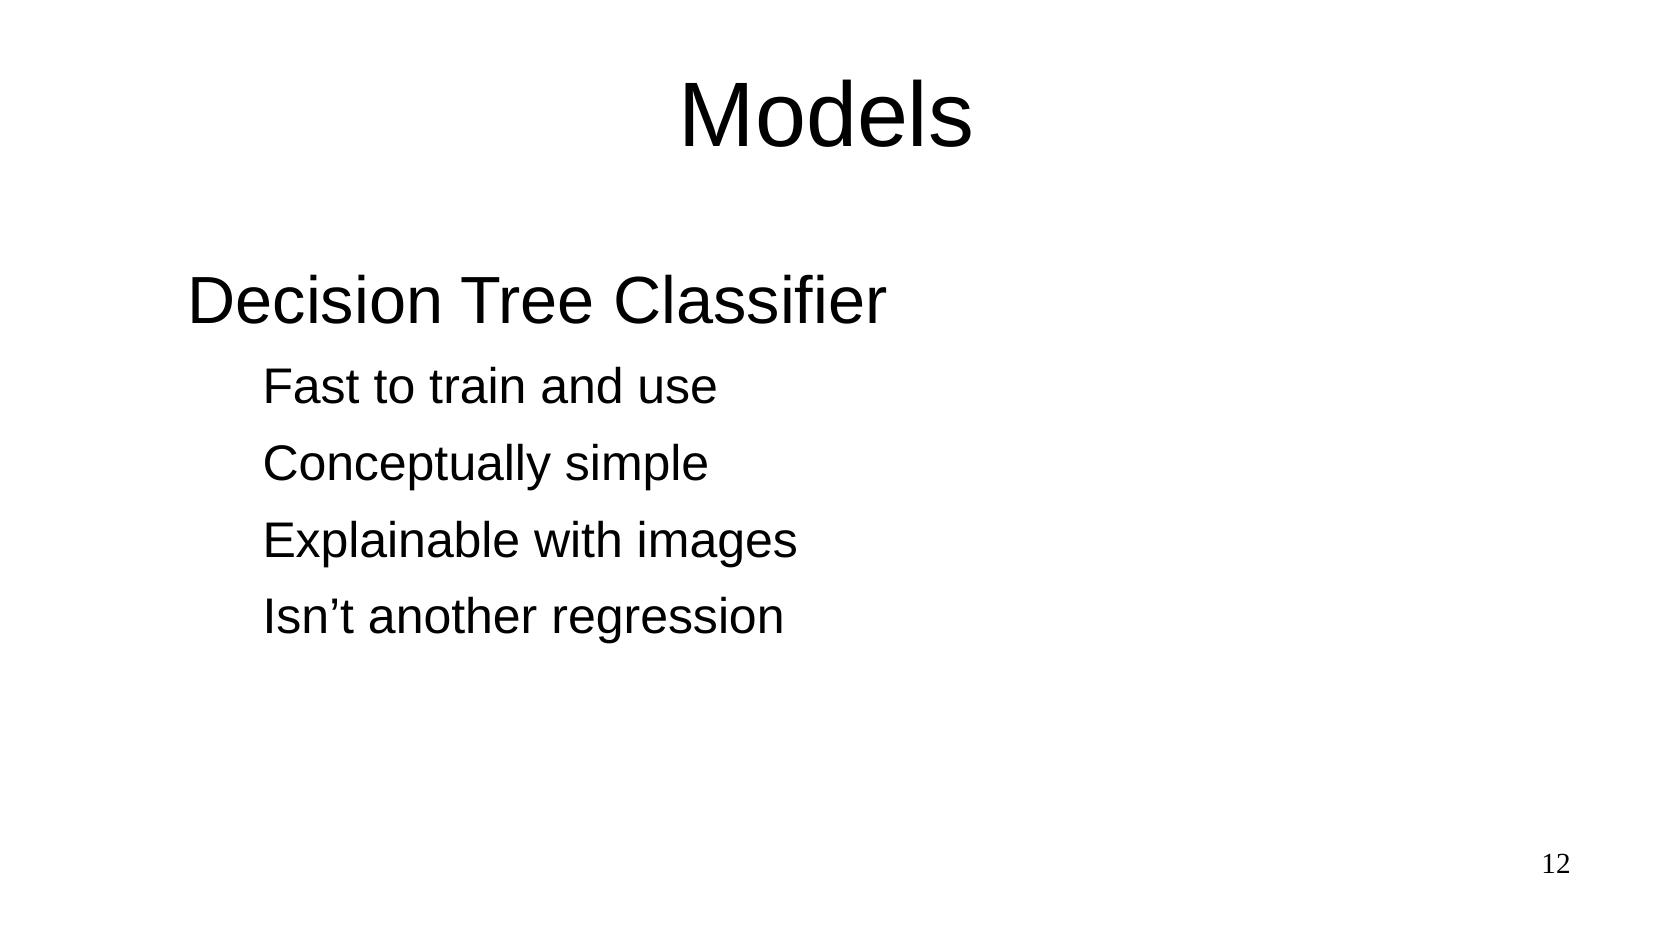

# Models
Decision Tree Classifier
	Fast to train and use
	Conceptually simple
	Explainable with images
	Isn’t another regression
12